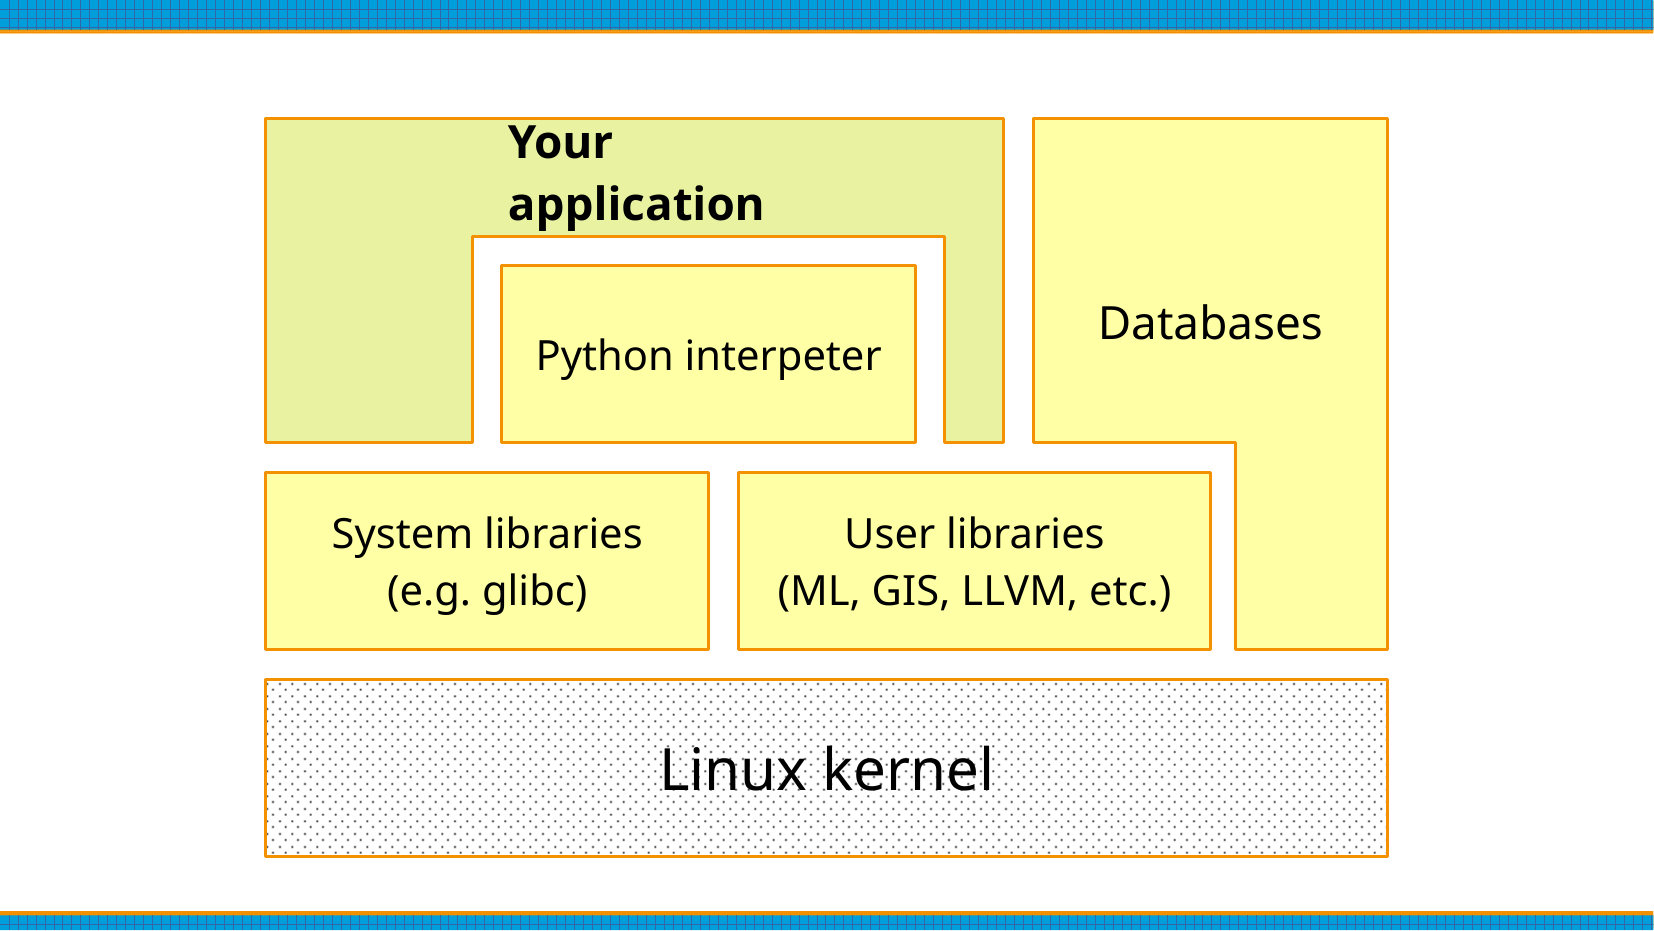

Your application
Databases
Python interpeter
System libraries
(e.g. glibc)
User libraries
(ML, GIS, LLVM, etc.)
Linux kernel